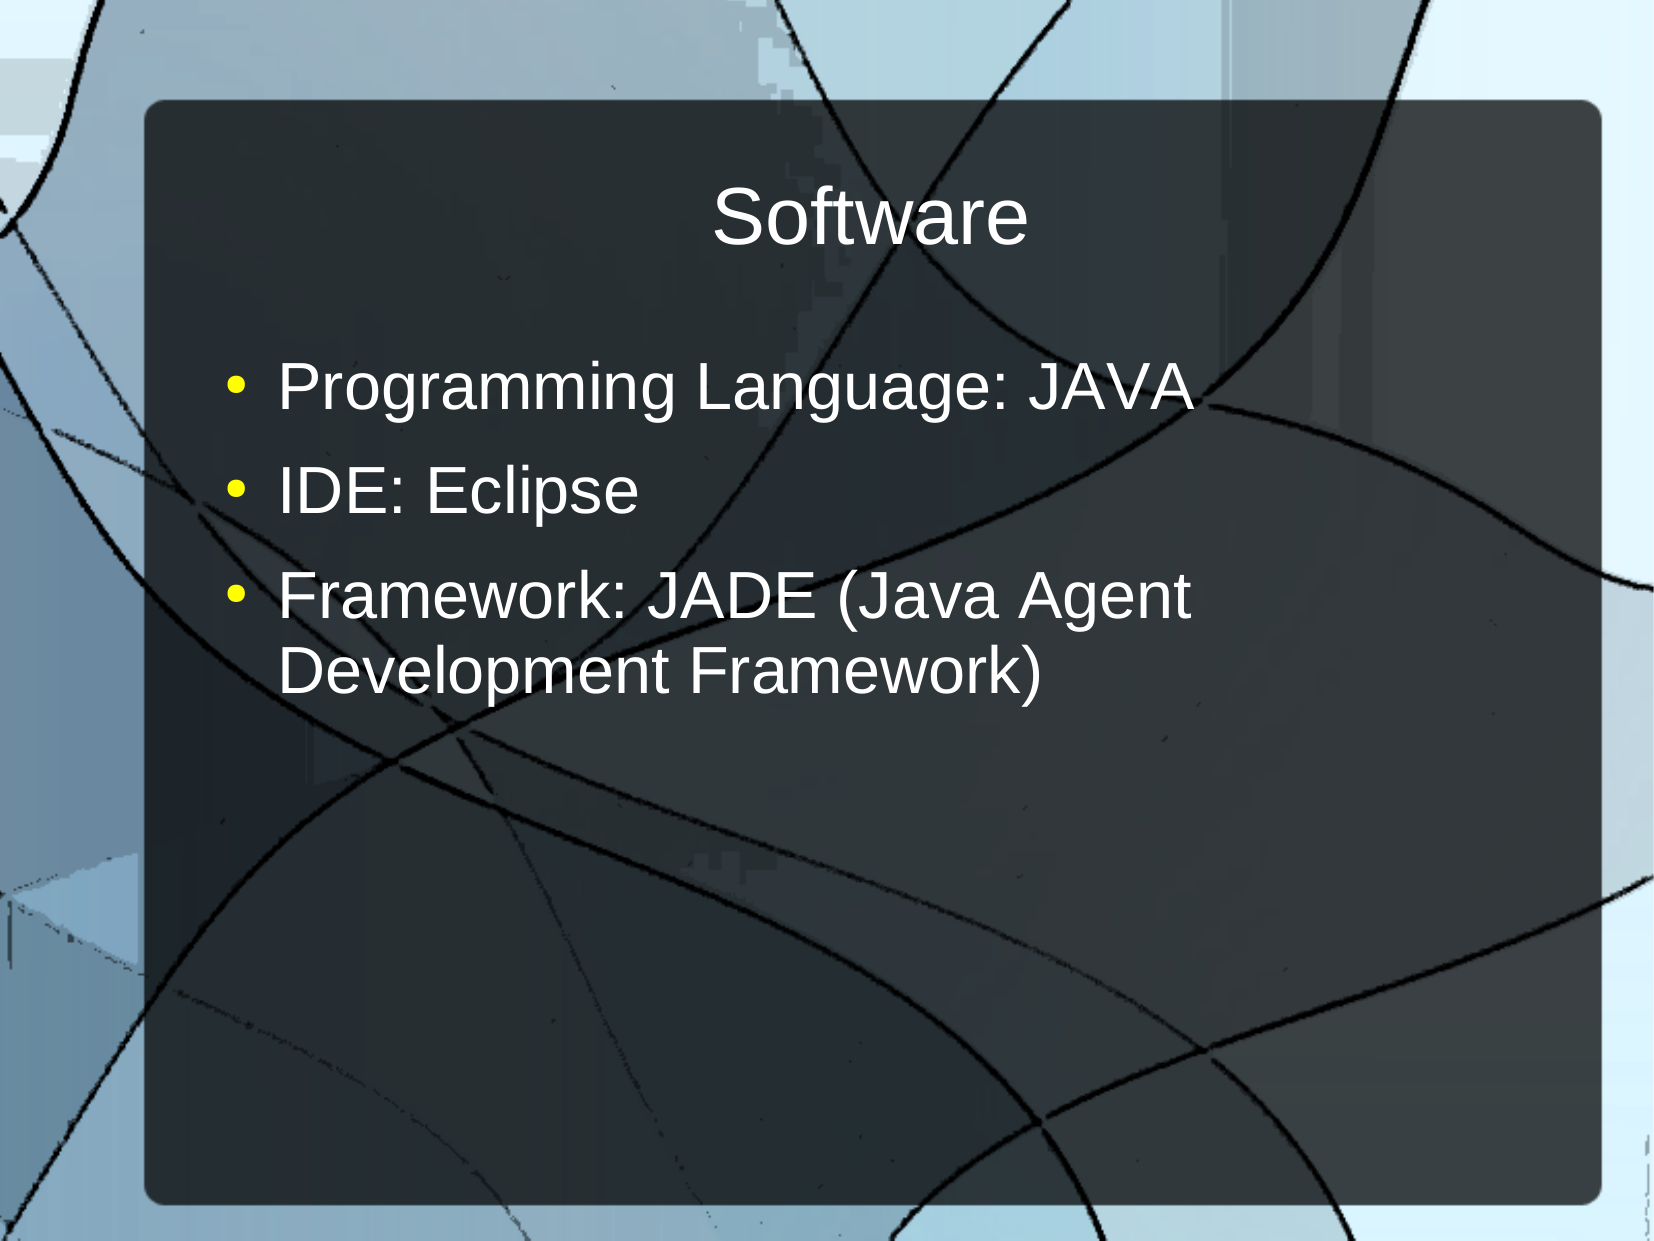

# Software
Programming Language: JAVA
IDE: Eclipse
Framework: JADE (Java Agent Development Framework)